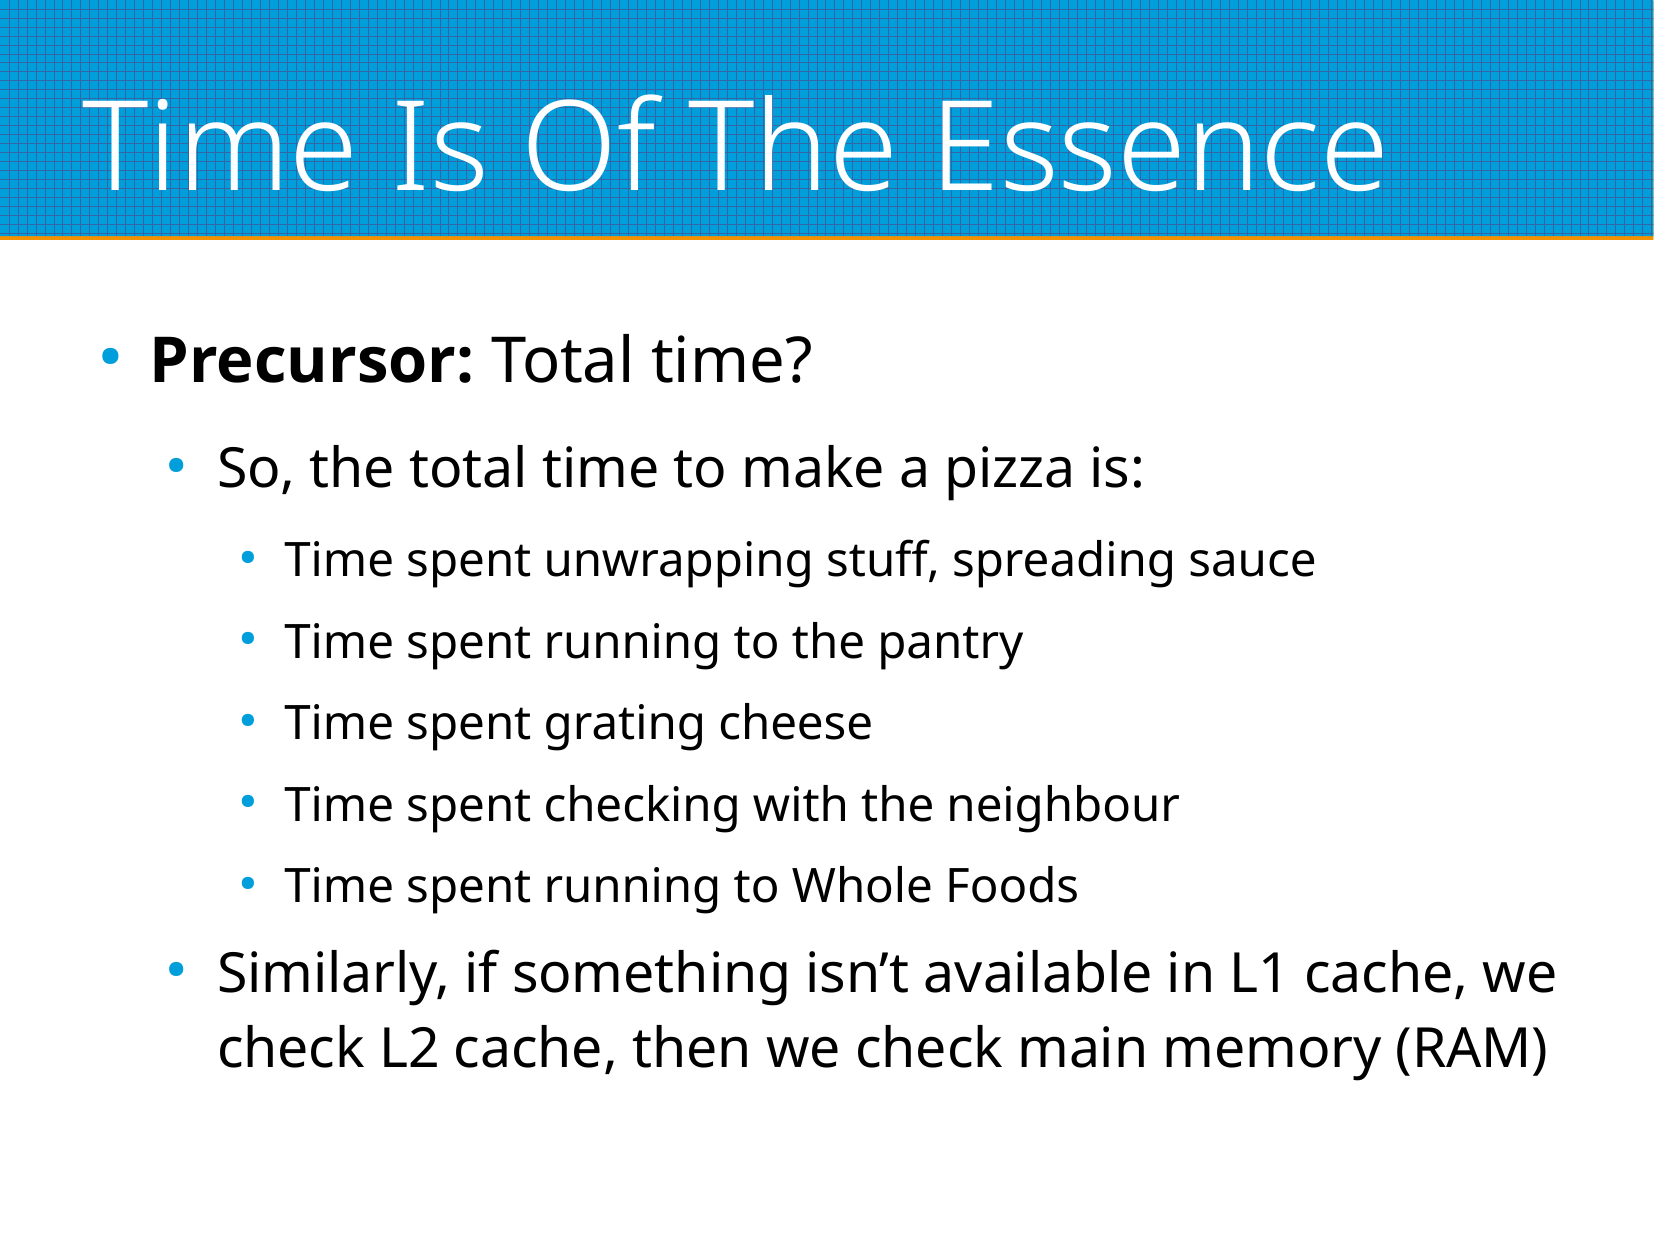

# Time Is Of The Essence
Precursor: Total time?
So, the total time to make a pizza is:
Time spent unwrapping stuff, spreading sauce
Time spent running to the pantry
Time spent grating cheese
Time spent checking with the neighbour
Time spent running to Whole Foods
Similarly, if something isn’t available in L1 cache, we check L2 cache, then we check main memory (RAM)